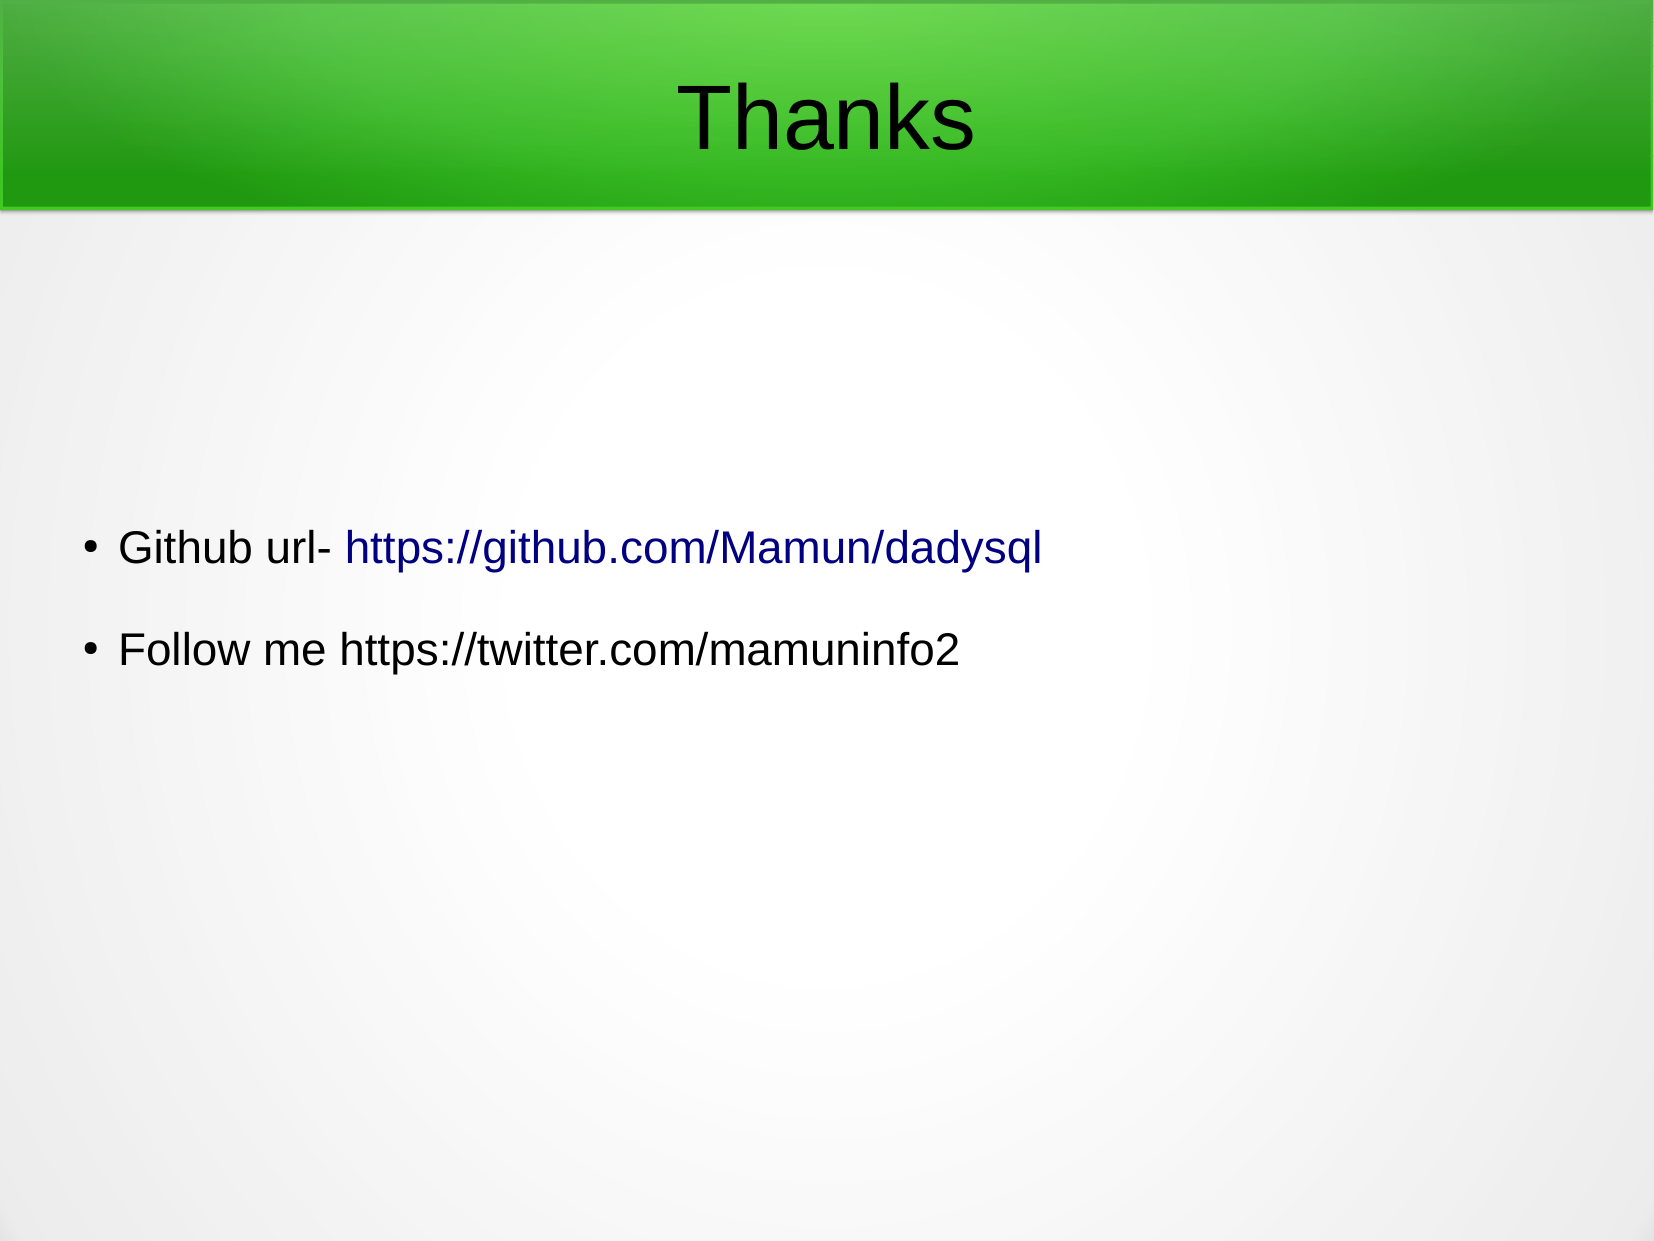

# Thanks
Github url- https://github.com/Mamun/dadysql
Follow me https://twitter.com/mamuninfo2